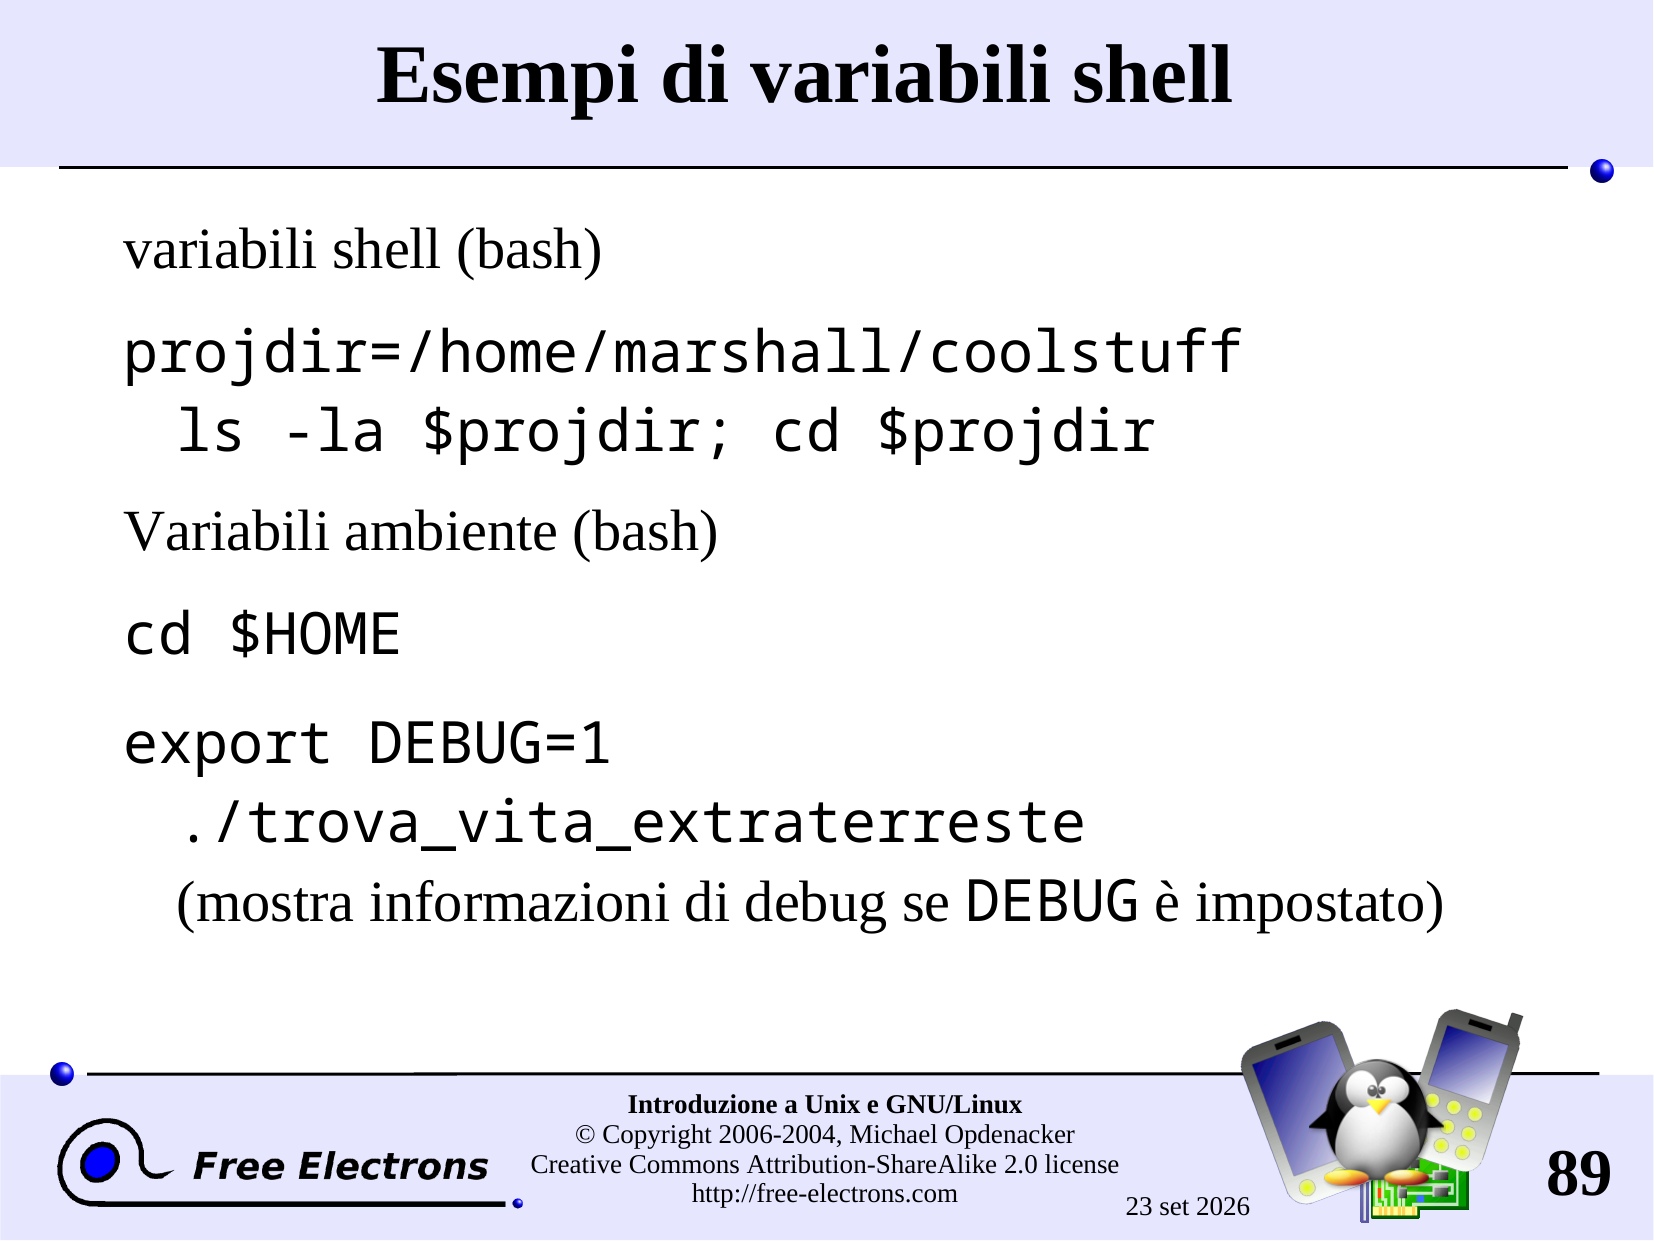

# Esempi di variabili shell
variabili shell (bash)
projdir=/home/marshall/coolstuff
ls -la $projdir; cd $projdir
Variabili ambiente (bash)
cd $HOME
export DEBUG=1
./trova_vita_extraterreste
(mostra informazioni di debug se DEBUG è impostato)